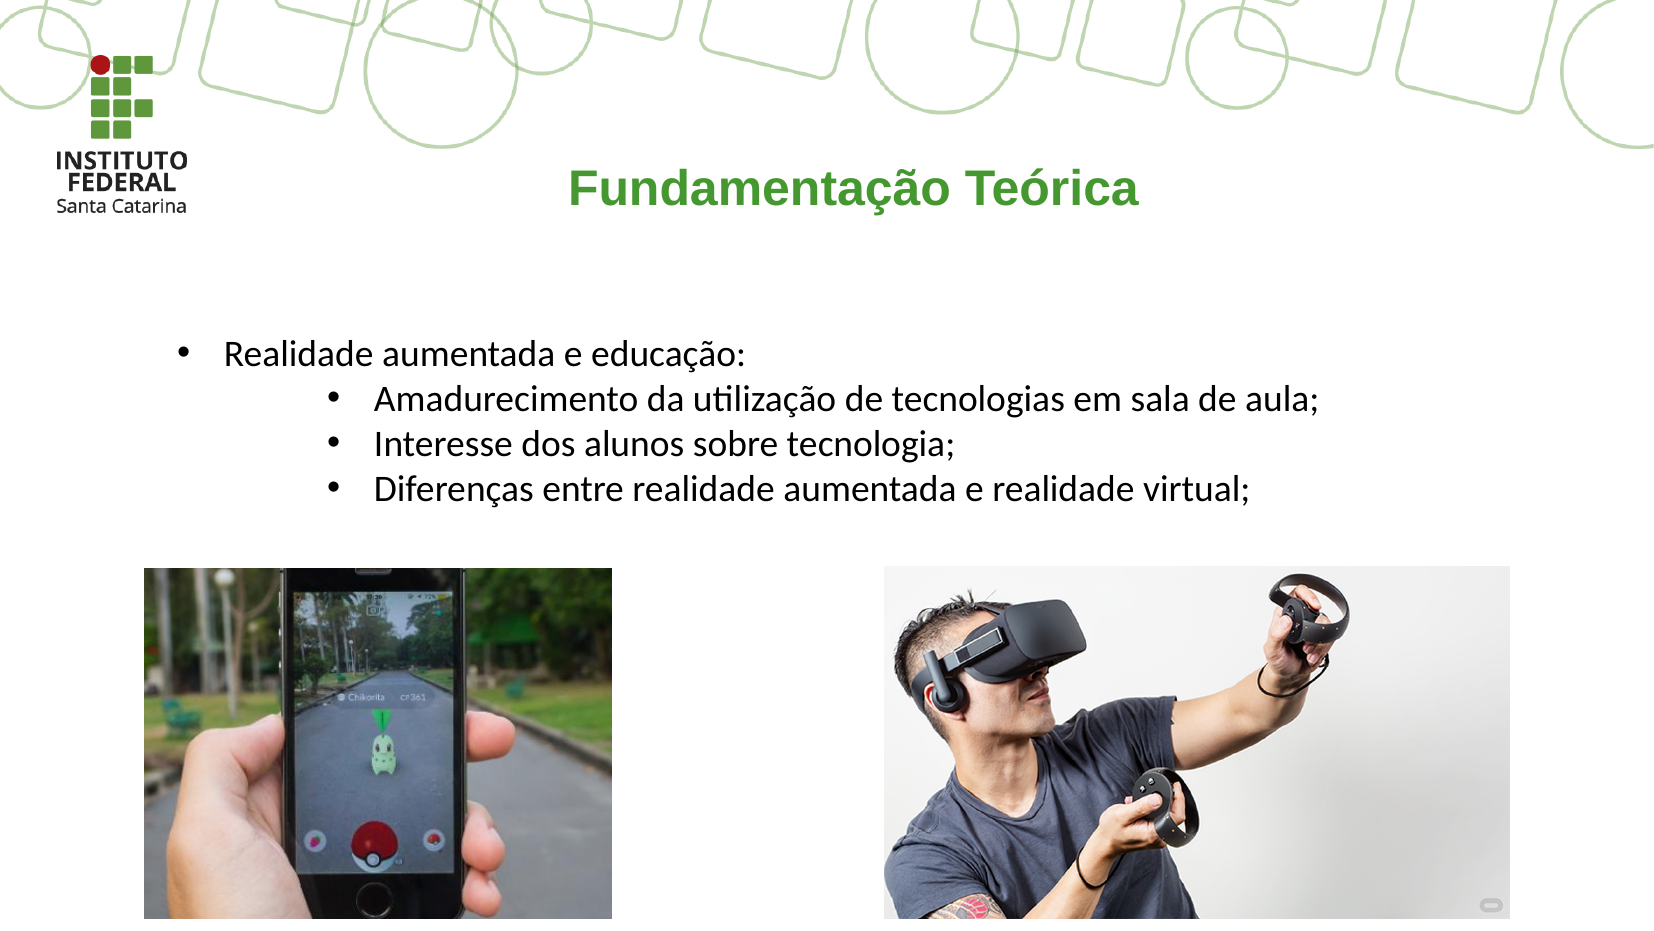

# Fundamentação Teórica
Realidade aumentada e educação:
Amadurecimento da utilização de tecnologias em sala de aula;
Interesse dos alunos sobre tecnologia;
Diferenças entre realidade aumentada e realidade virtual;